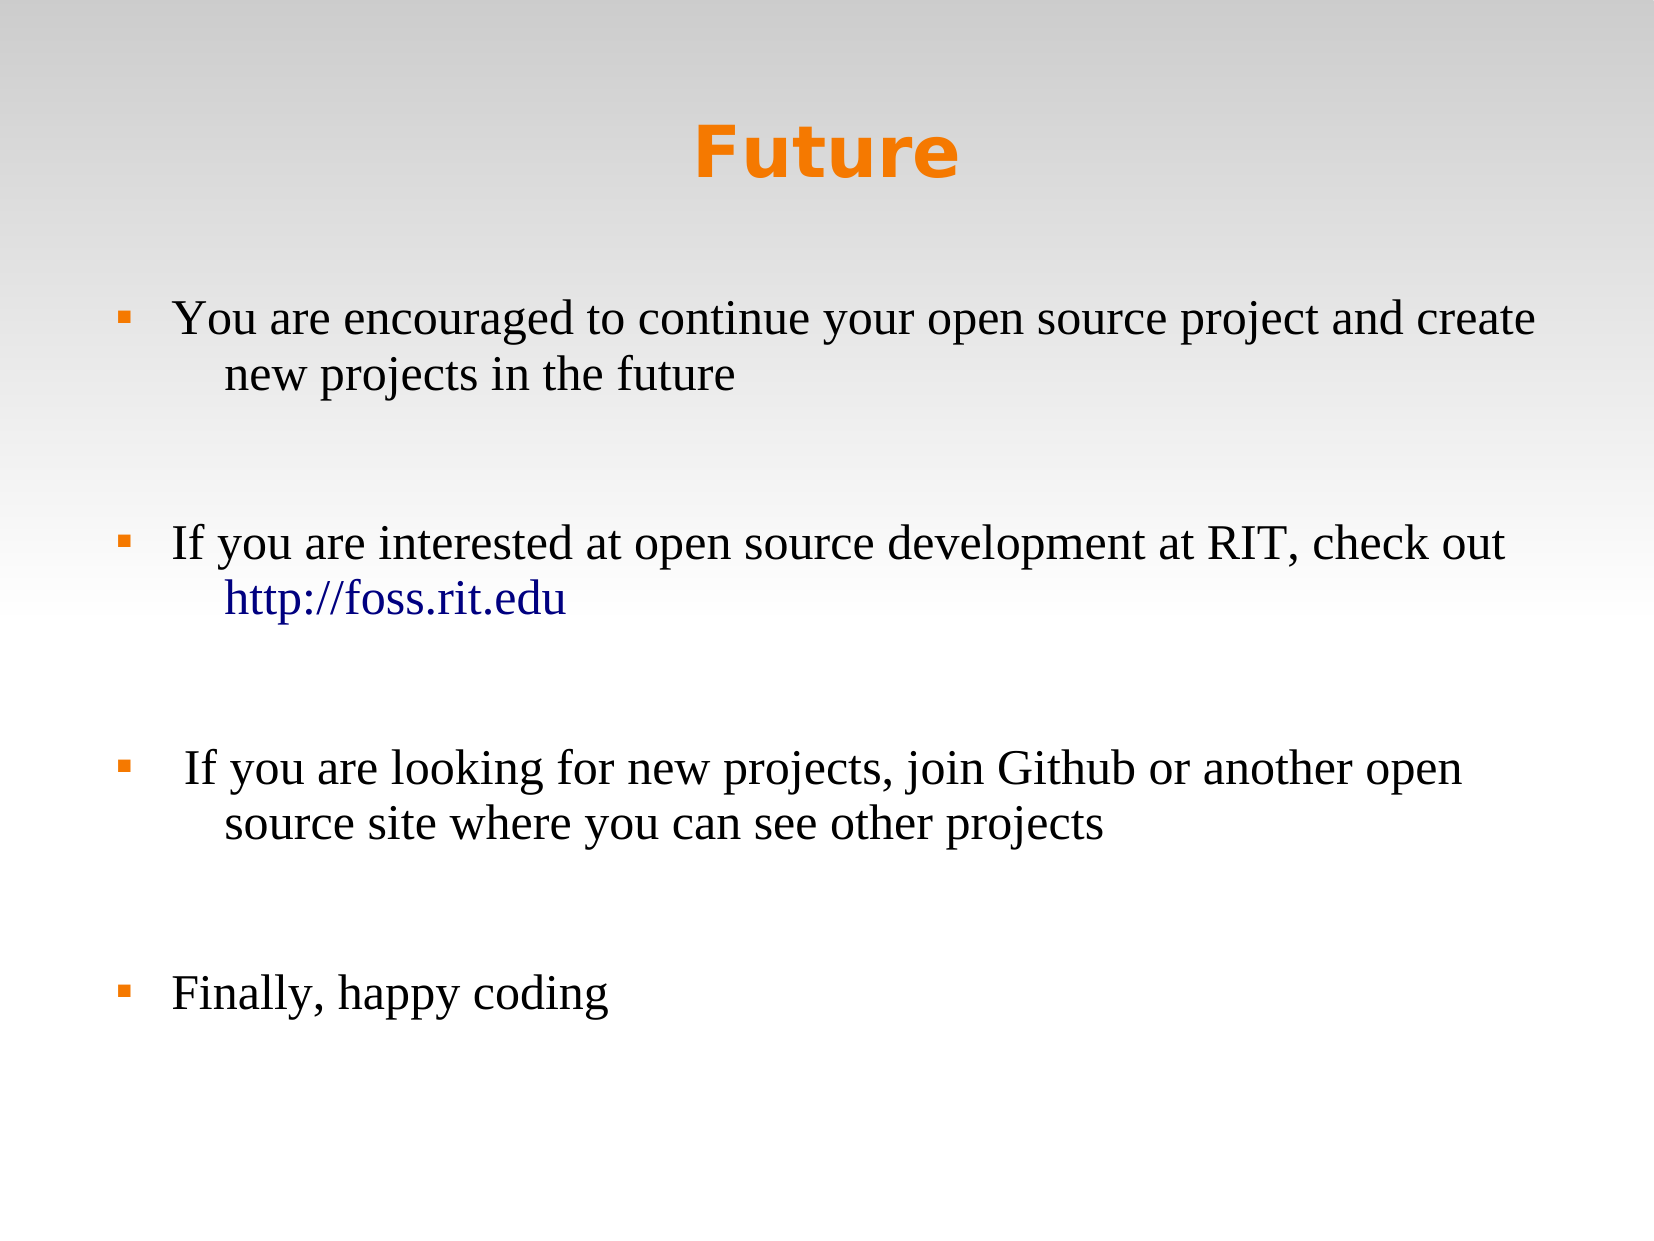

# Future
You are encouraged to continue your open source project and create new projects in the future
If you are interested at open source development at RIT, check out
http://foss.rit.edu
 If you are looking for new projects, join Github or another open source site where you can see other projects
Finally, happy coding